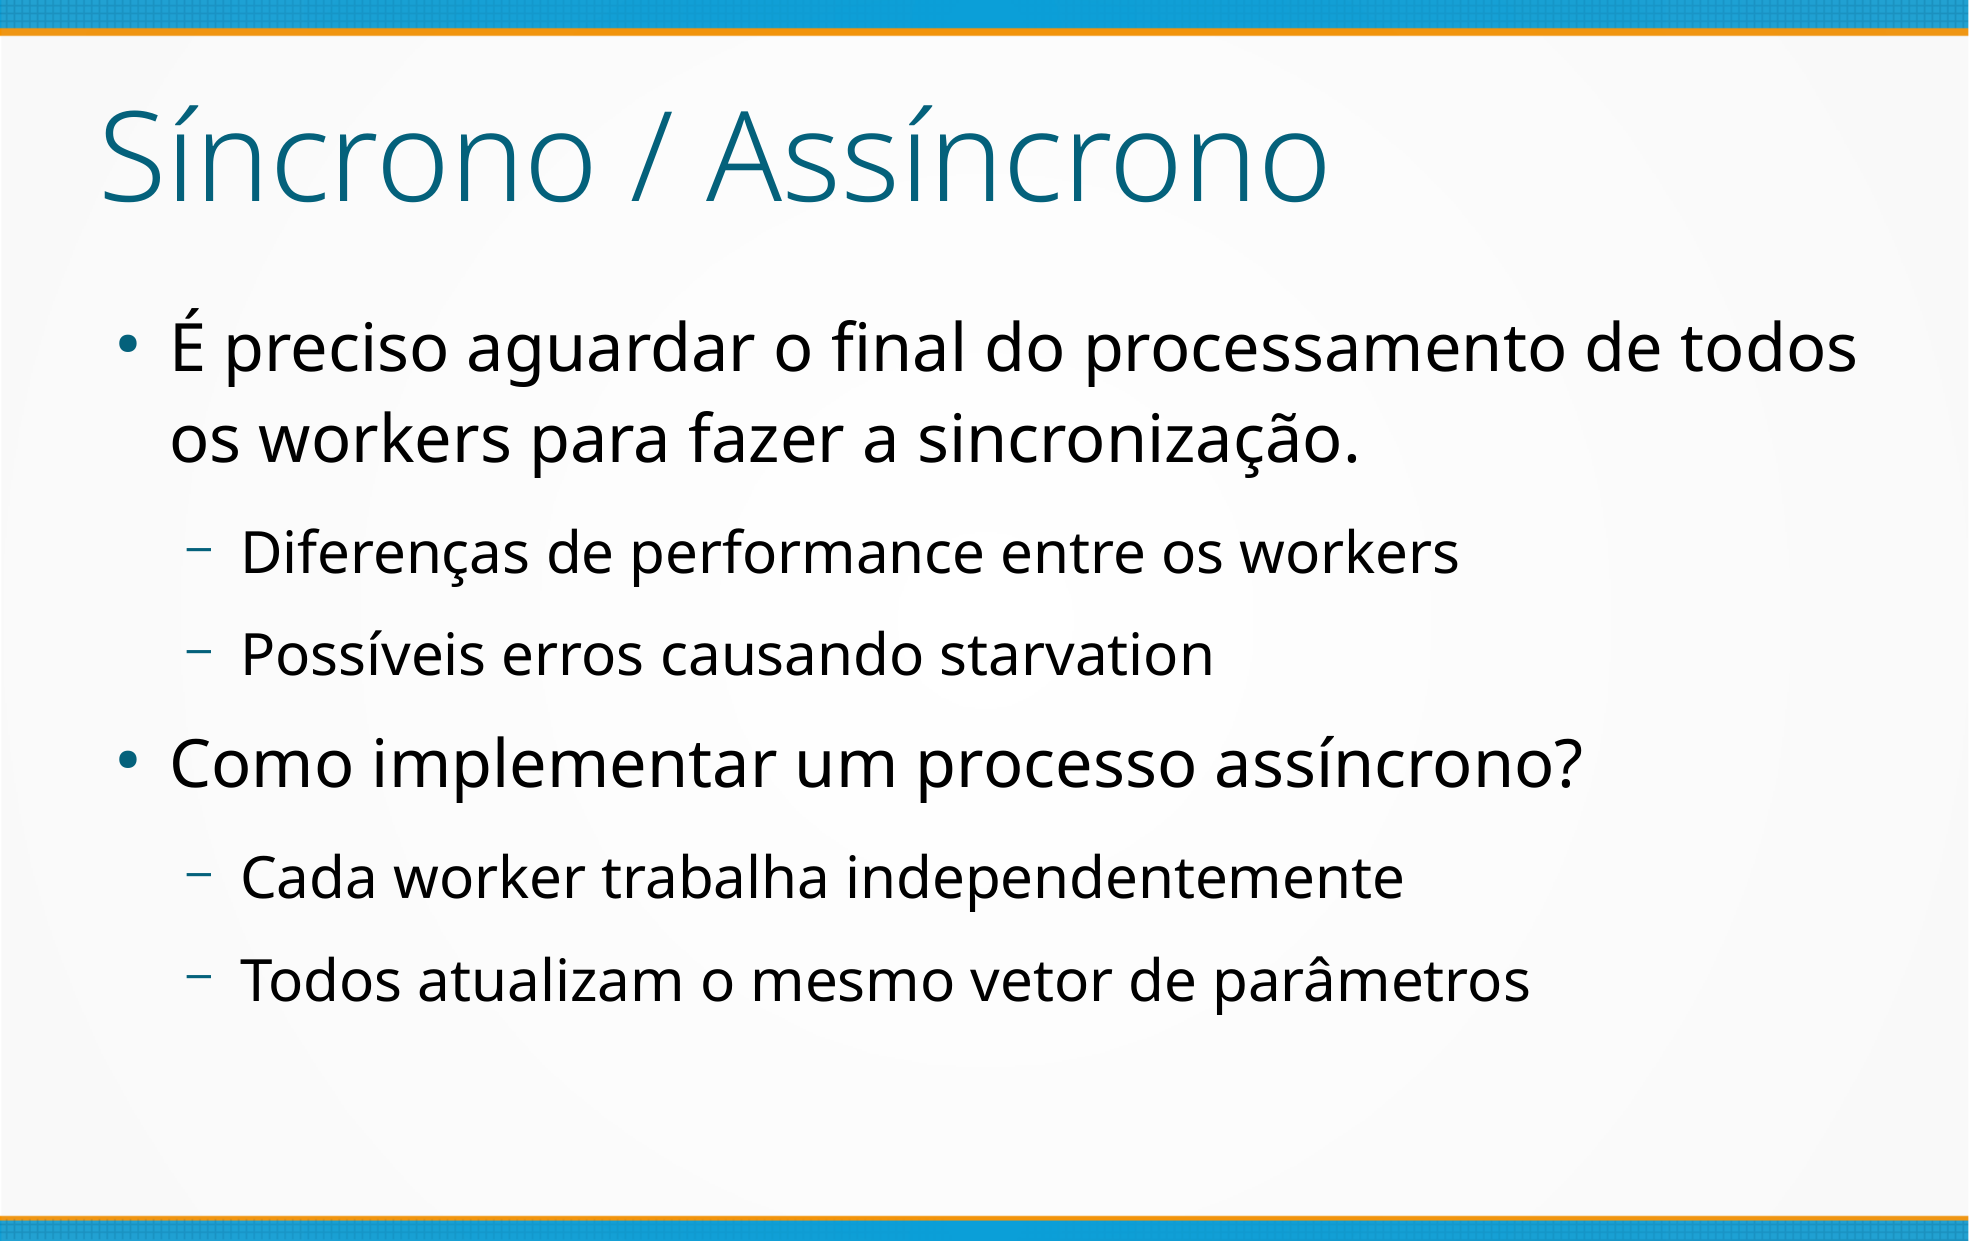

# Síncrono / Assíncrono
É preciso aguardar o final do processamento de todos os workers para fazer a sincronização.
Diferenças de performance entre os workers
Possíveis erros causando starvation
Como implementar um processo assíncrono?
Cada worker trabalha independentemente
Todos atualizam o mesmo vetor de parâmetros